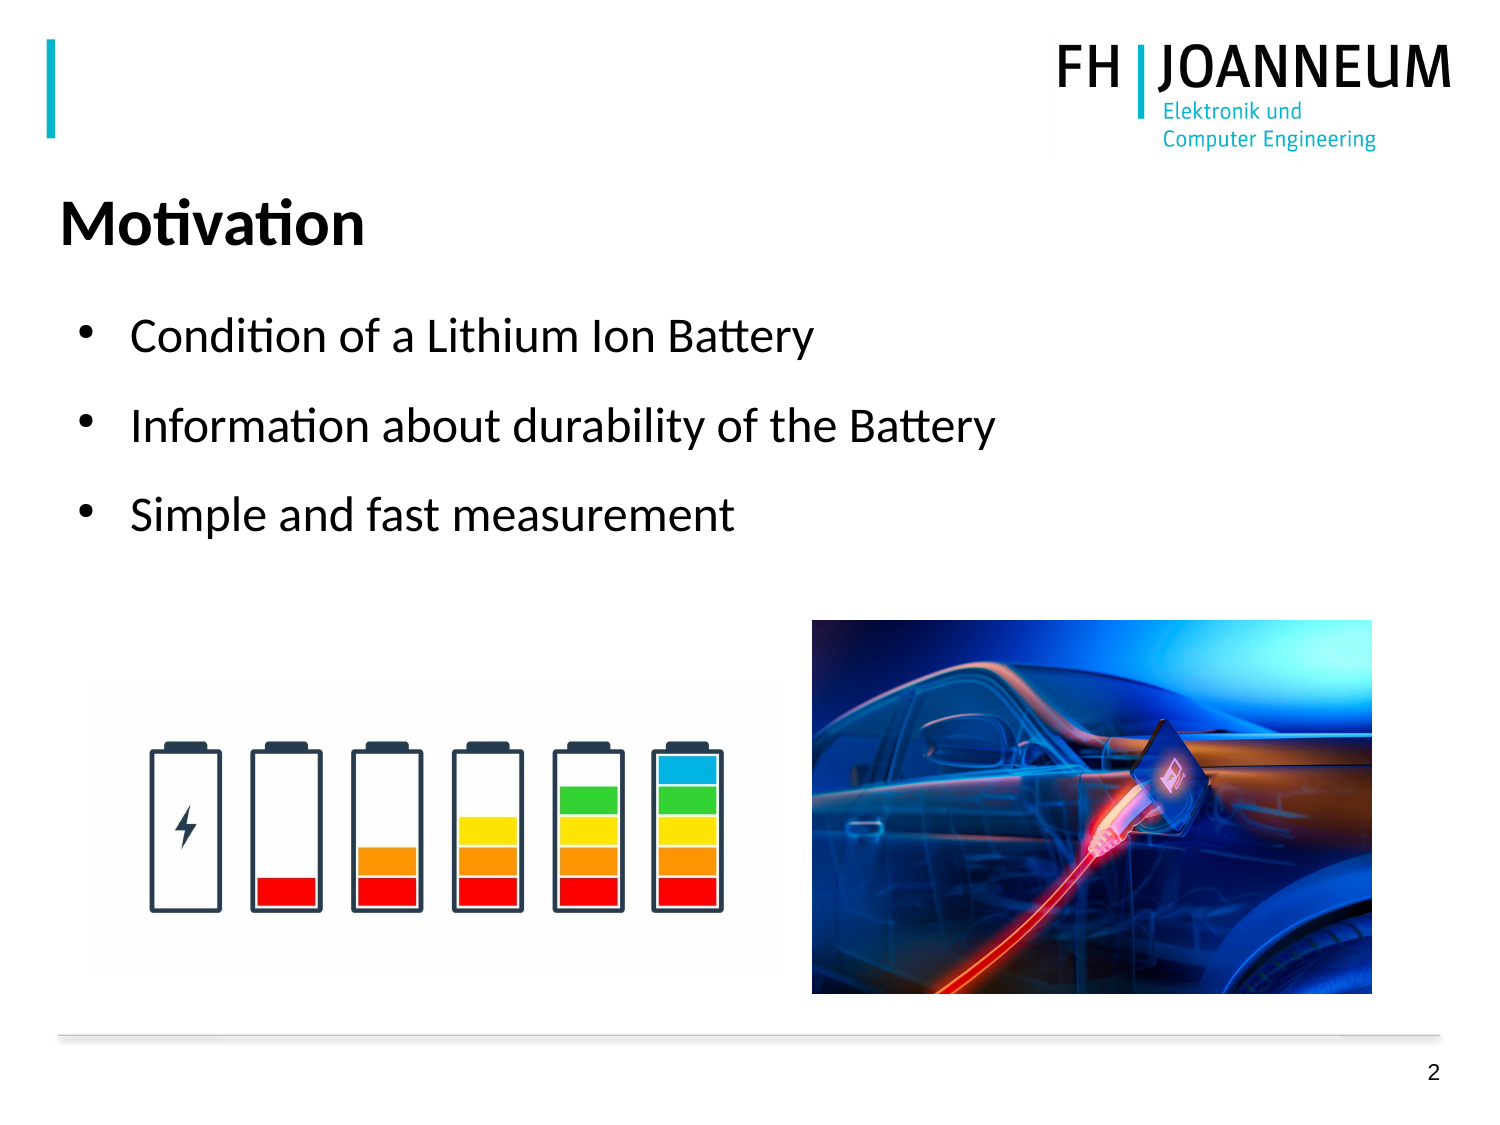

# Motivation
Condition of a Lithium Ion Battery
Information about durability of the Battery
Simple and fast measurement
2